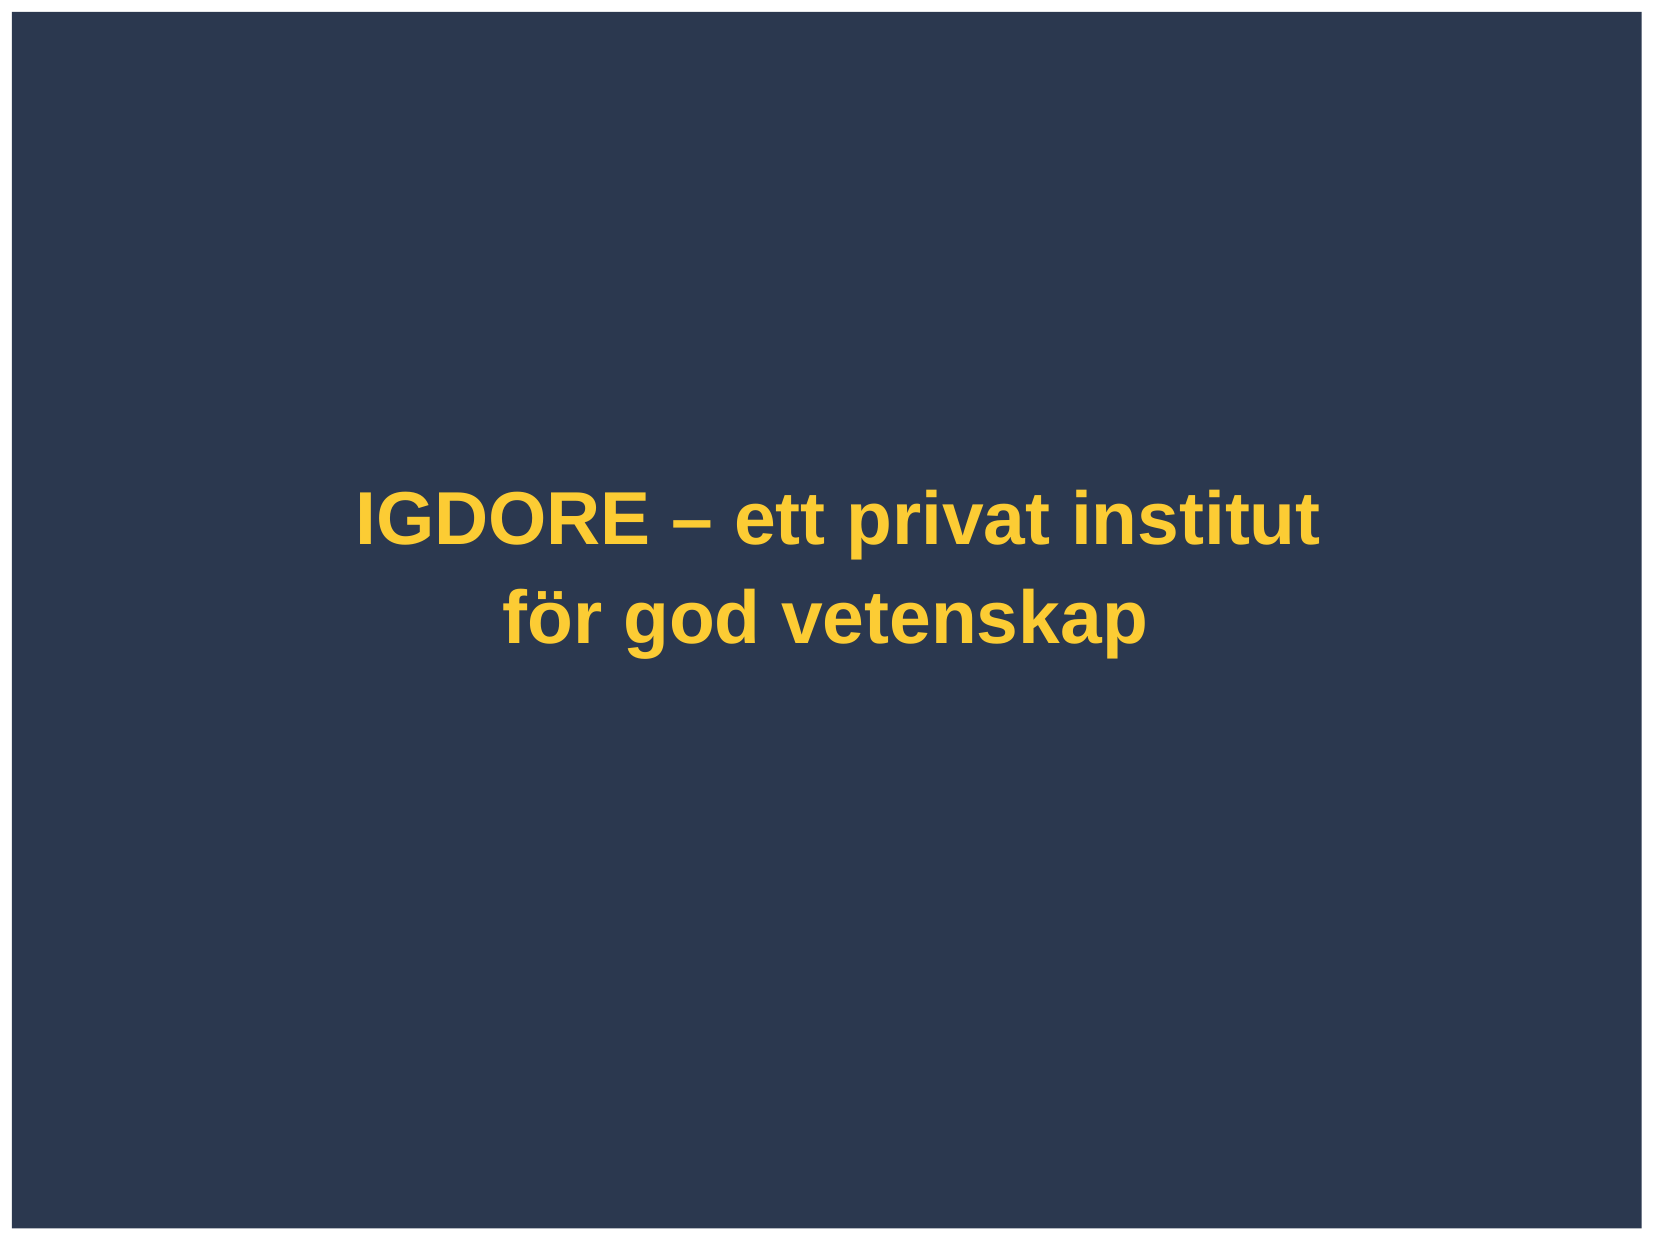

#
 IGDORE – ett privat institut
för god vetenskap